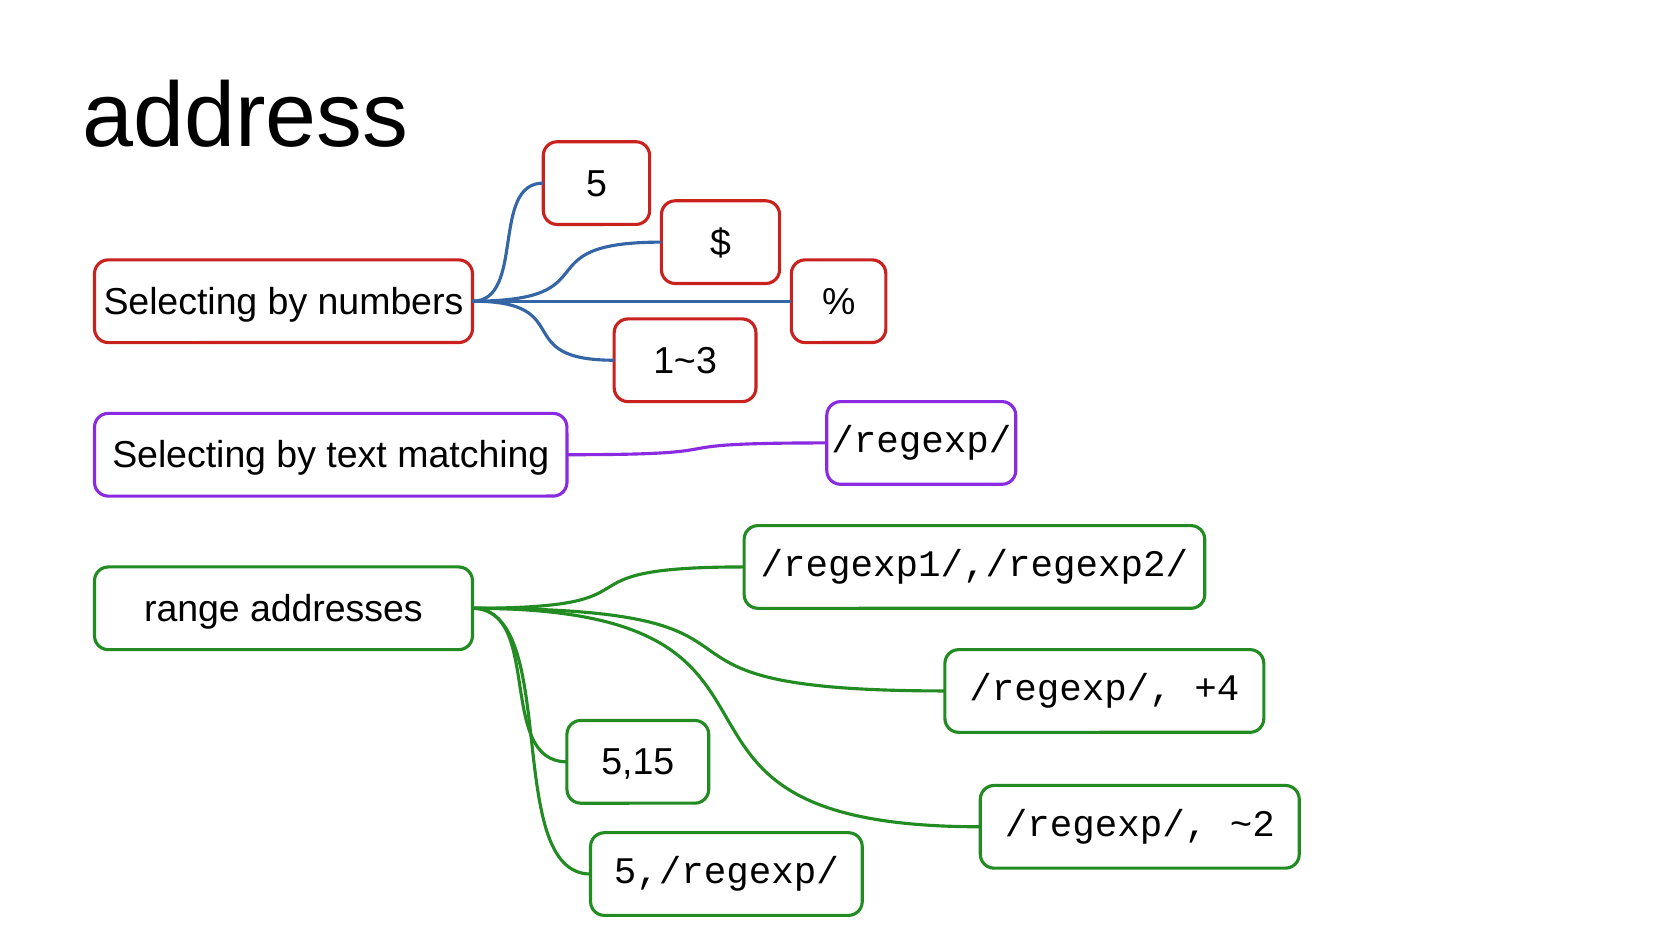

# address
5
$
Selecting by numbers
%
1~3
/regexp/
Selecting by text matching
/regexp1/,/regexp2/
range addresses
/regexp/, +4
5,15
/regexp/, ~2
5,/regexp/